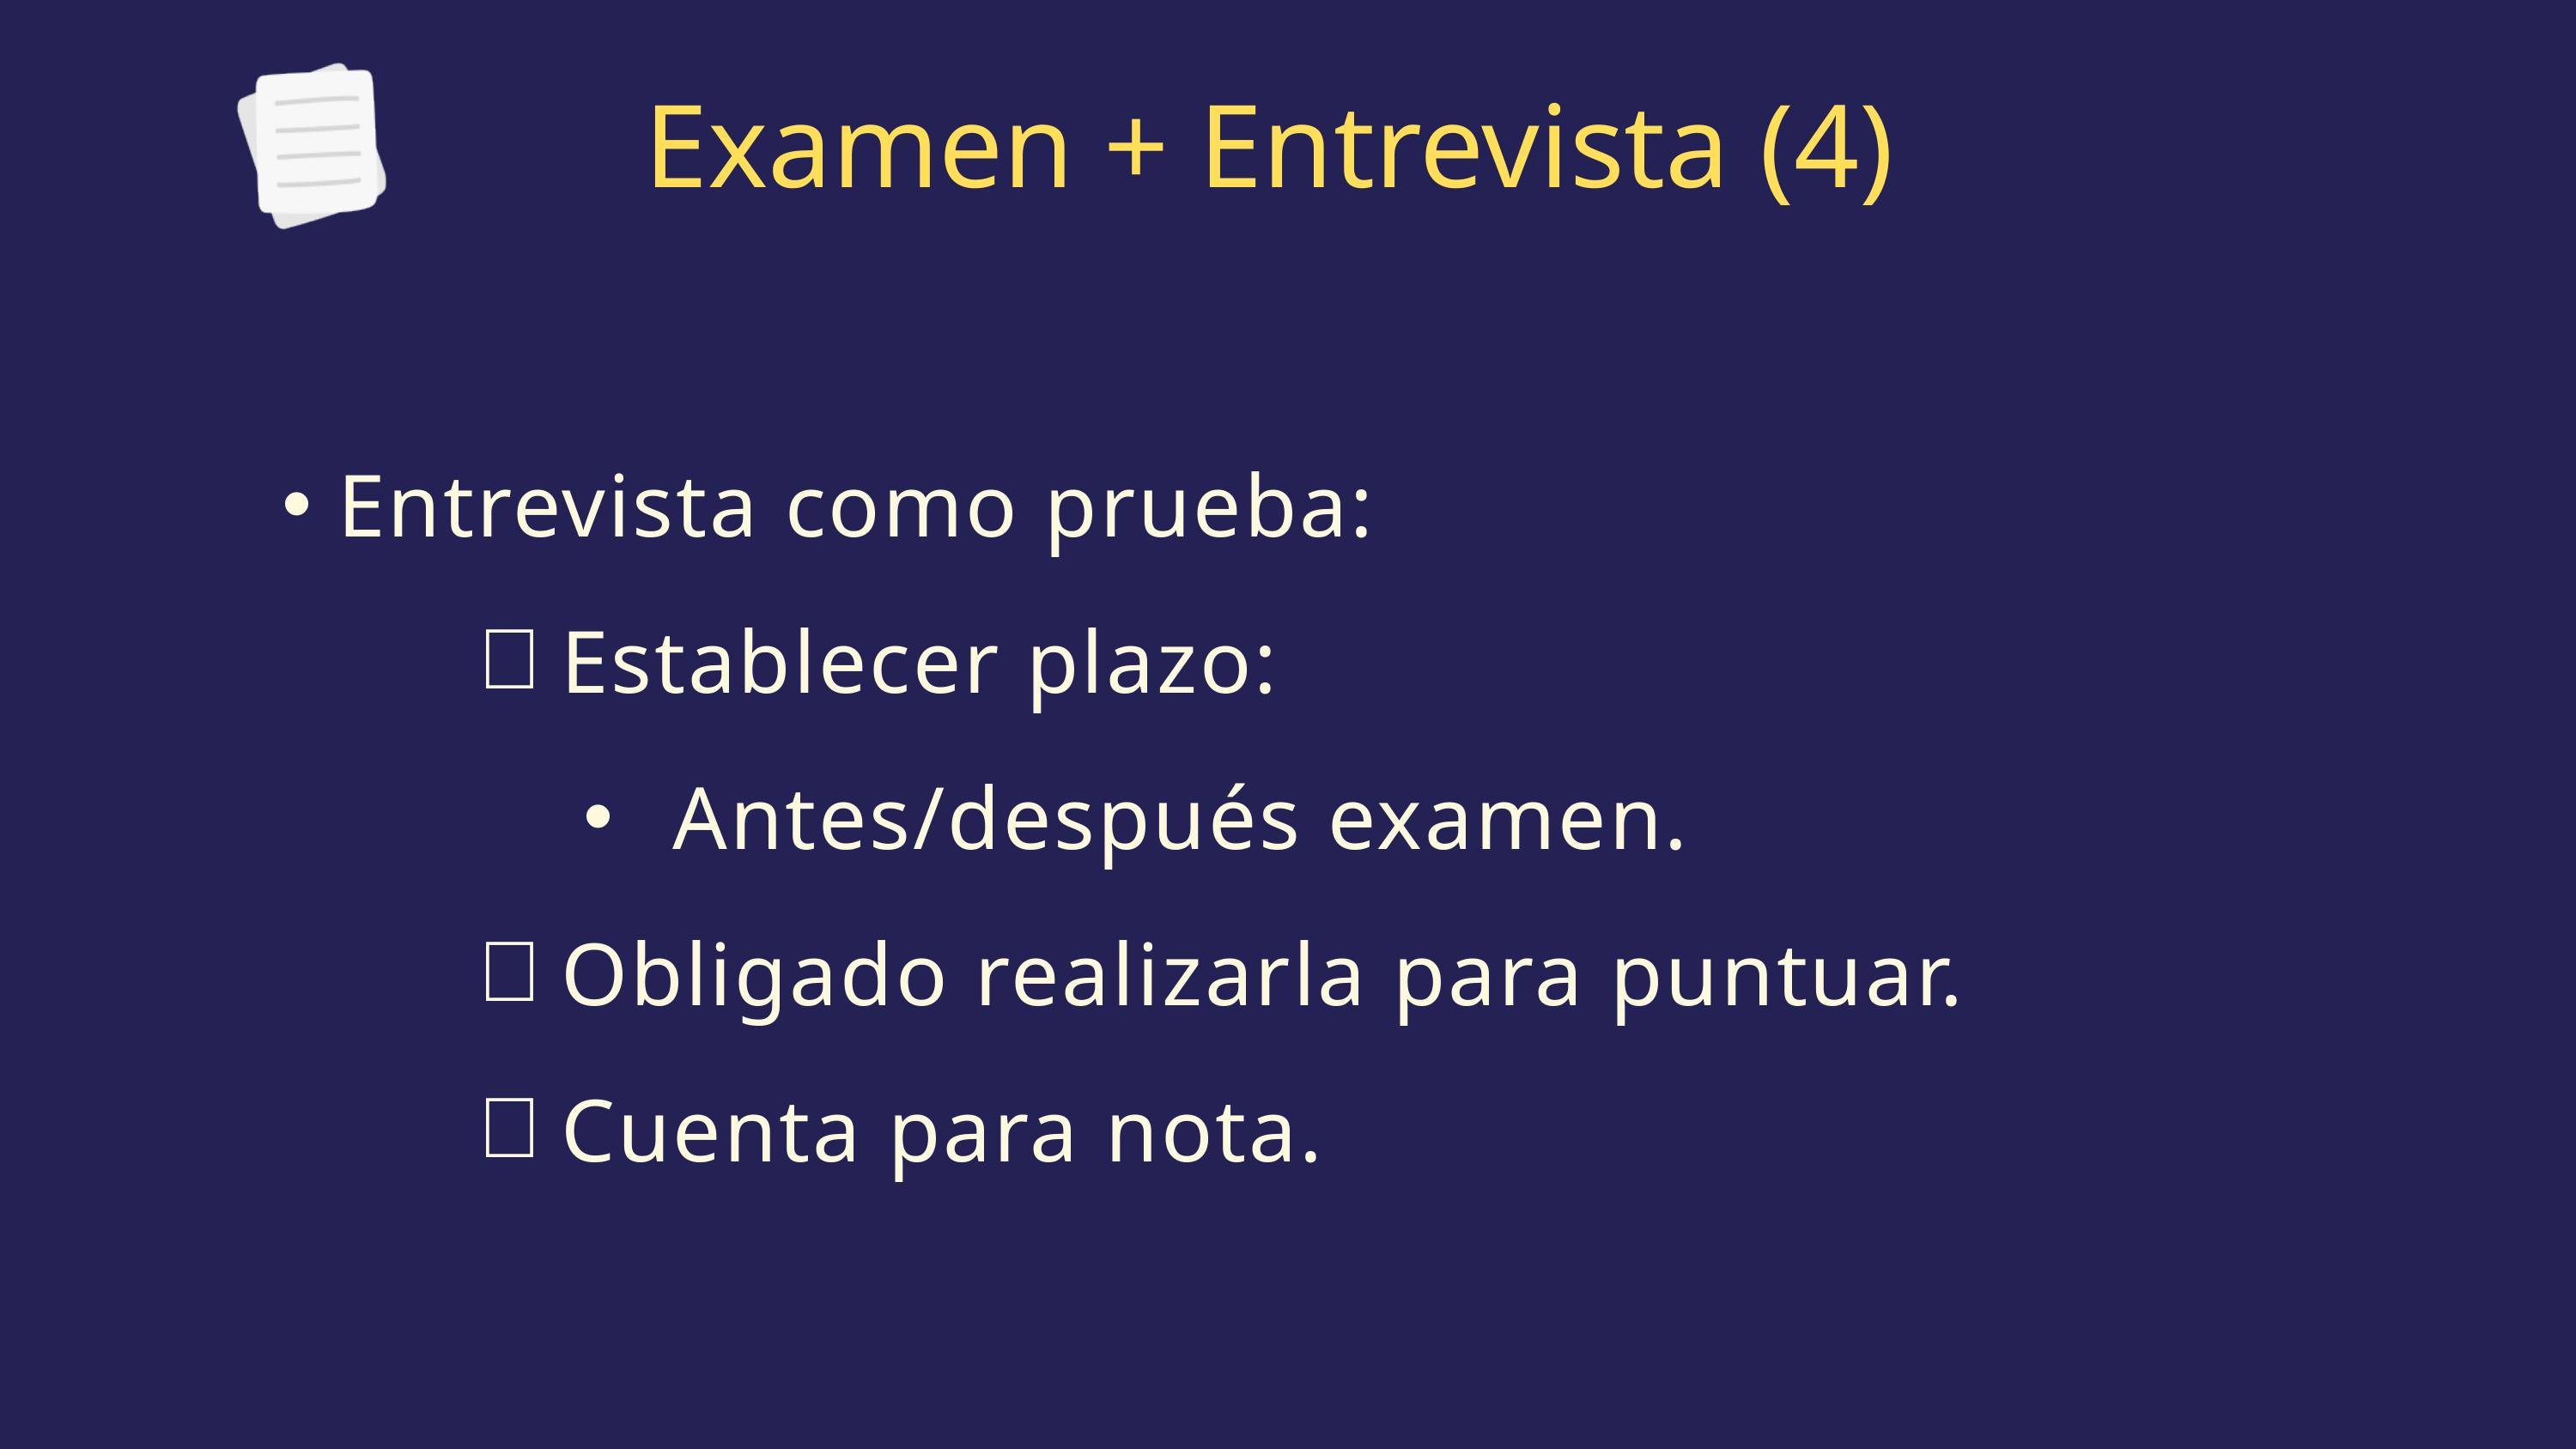

Examen + Entrevista (4)
Entrevista como prueba:
Establecer plazo:
Antes/después examen.
Obligado realizarla para puntuar.
Cuenta para nota.